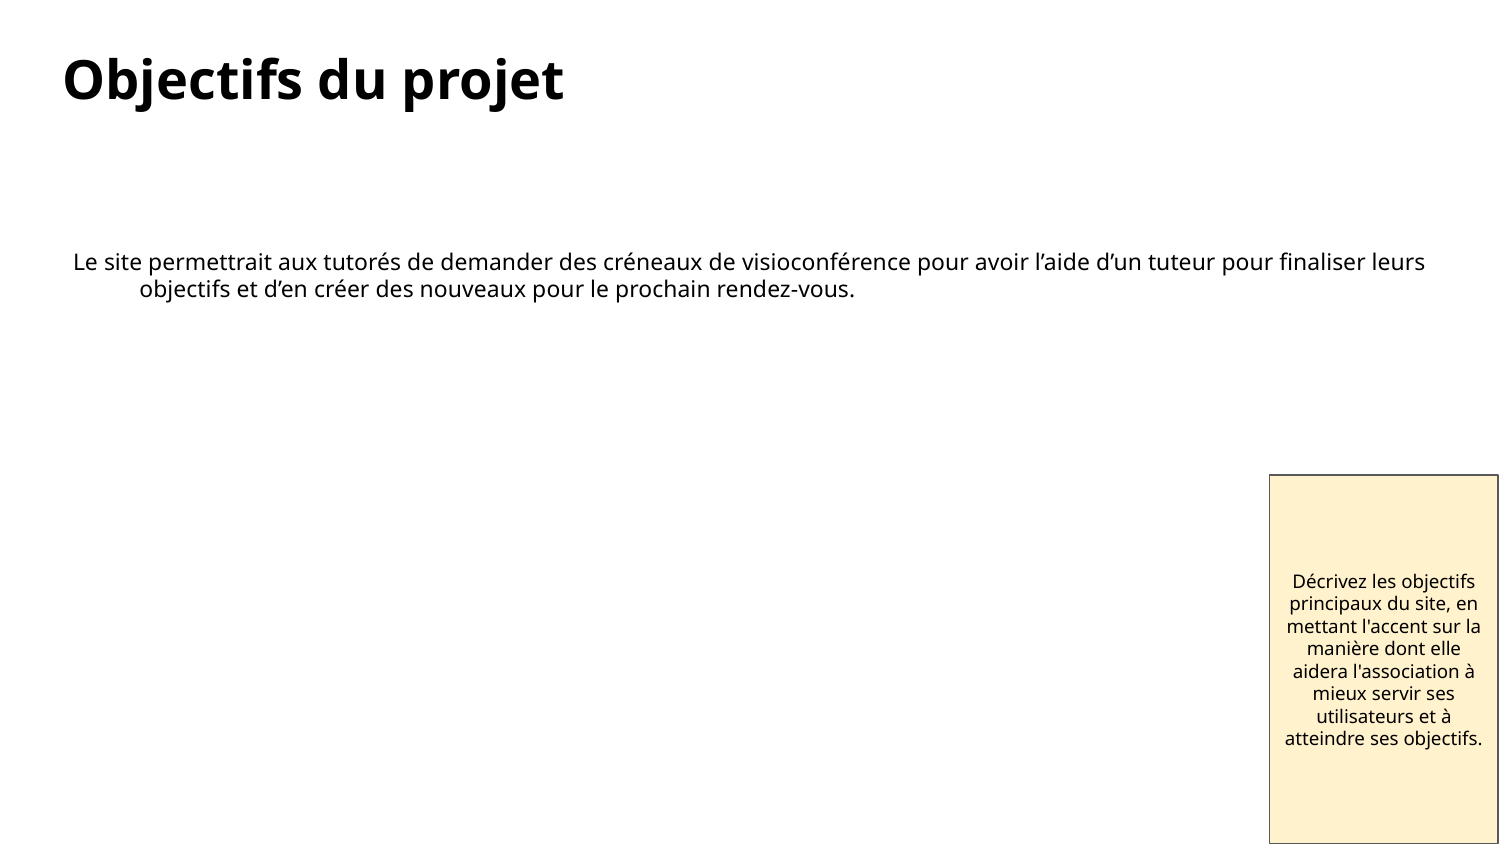

Objectifs du projet
# Le site permettrait aux tutorés de demander des créneaux de visioconférence pour avoir l’aide d’un tuteur pour finaliser leurs objectifs et d’en créer des nouveaux pour le prochain rendez-vous.
Décrivez les objectifs principaux du site, en mettant l'accent sur la manière dont elle aidera l'association à mieux servir ses utilisateurs et à atteindre ses objectifs.